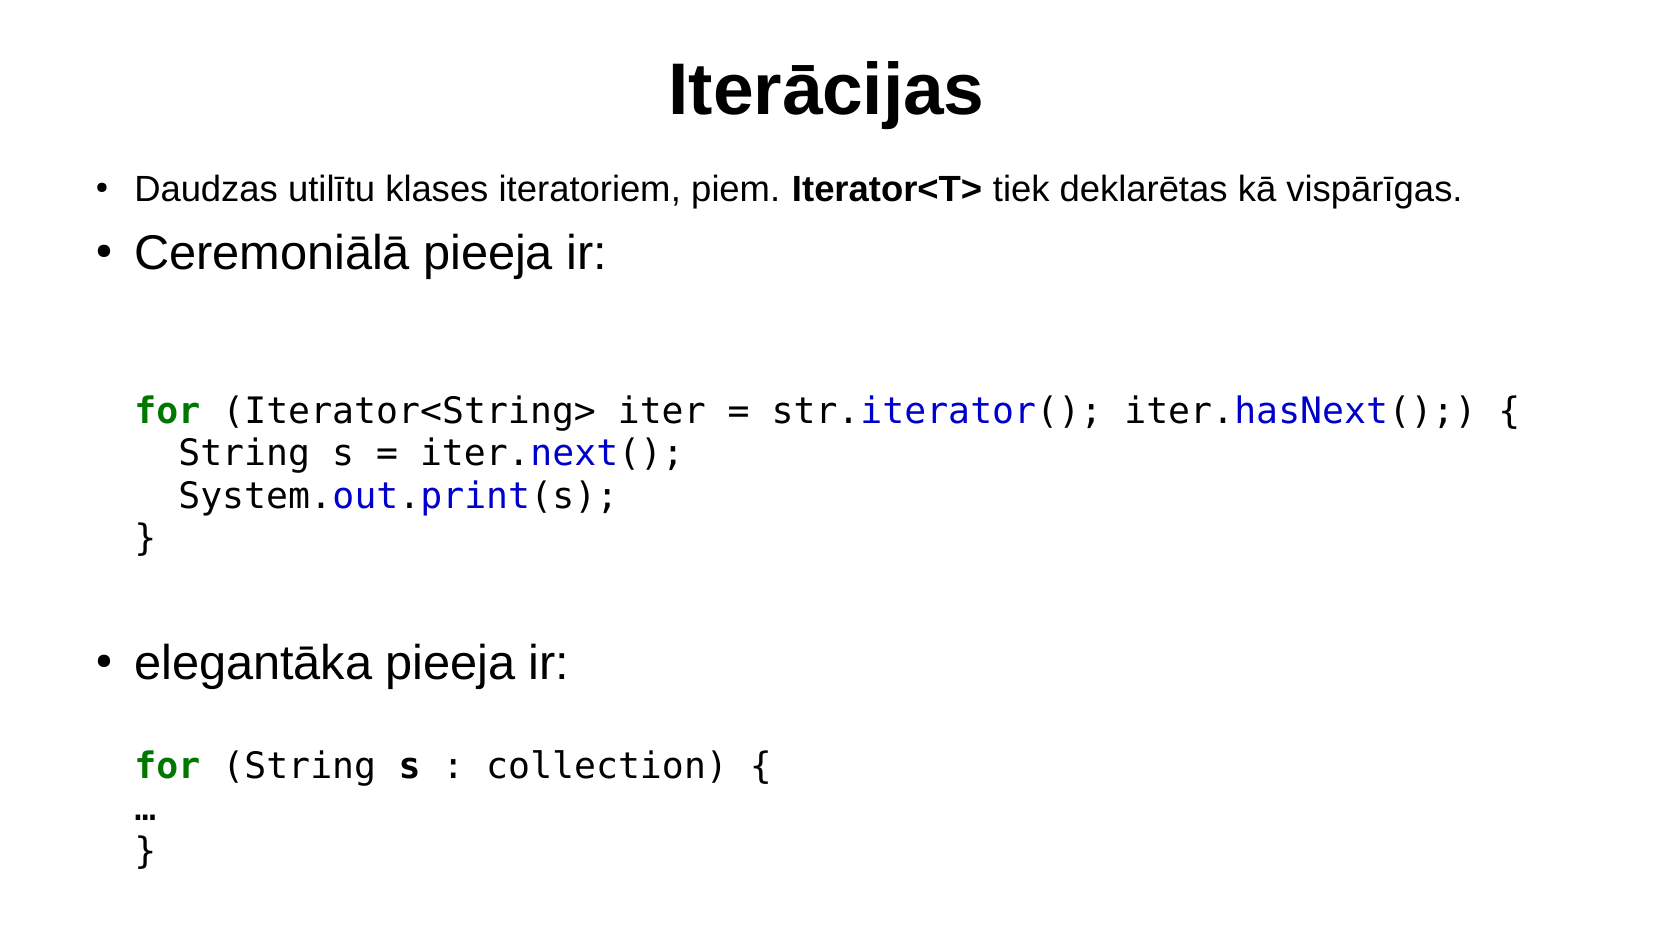

# Iterācijas
Daudzas utilītu klases iteratoriem, piem. Iterator<T> tiek deklarētas kā vispārīgas.
Ceremoniālā pieeja ir:
for (Iterator<String> iter = str.iterator(); iter.hasNext();) {
 String s = iter.next();
 System.out.print(s);
}
elegantāka pieeja ir:
for (String s : collection) {
…
}